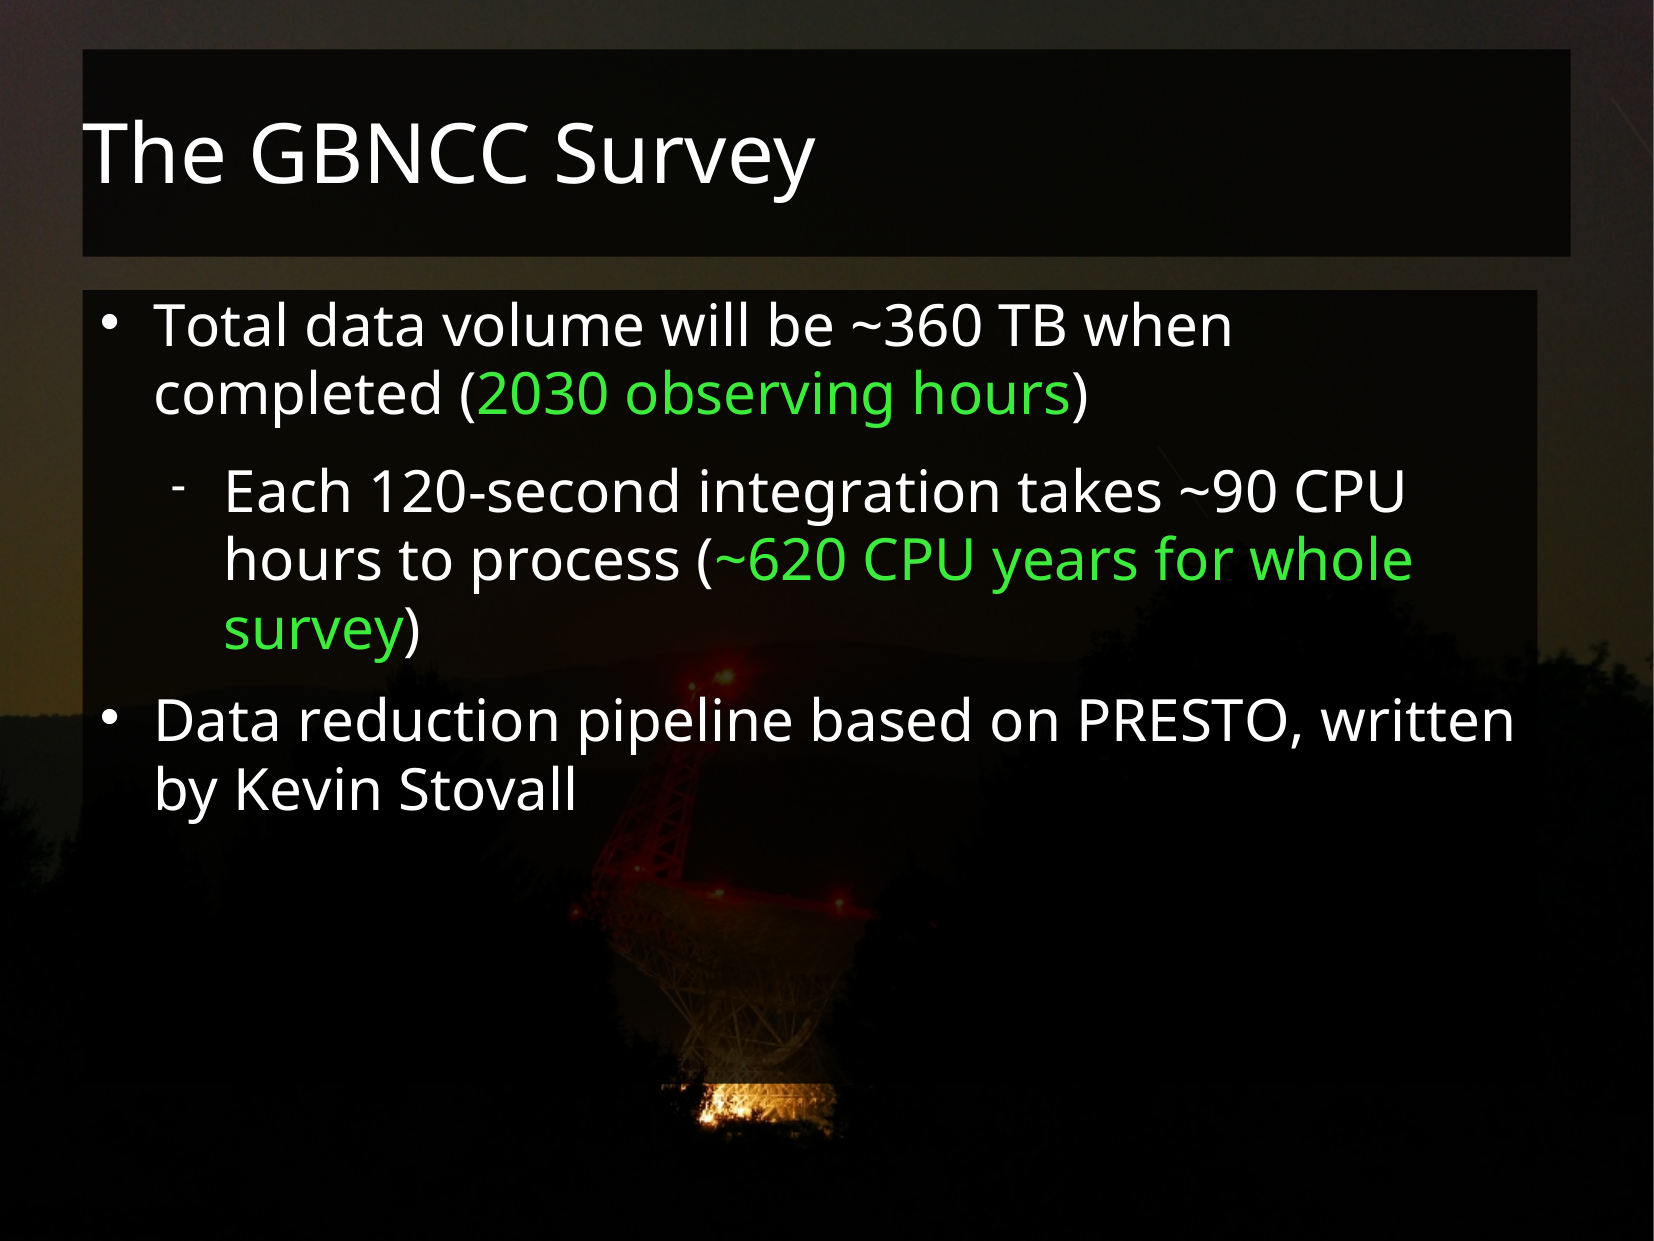

# The GBNCC Survey
Total data volume will be ~360 TB when completed (2030 observing hours)
Each 120-second integration takes ~90 CPU hours to process (~620 CPU years for whole survey)
Data reduction pipeline based on PRESTO, written by Kevin Stovall